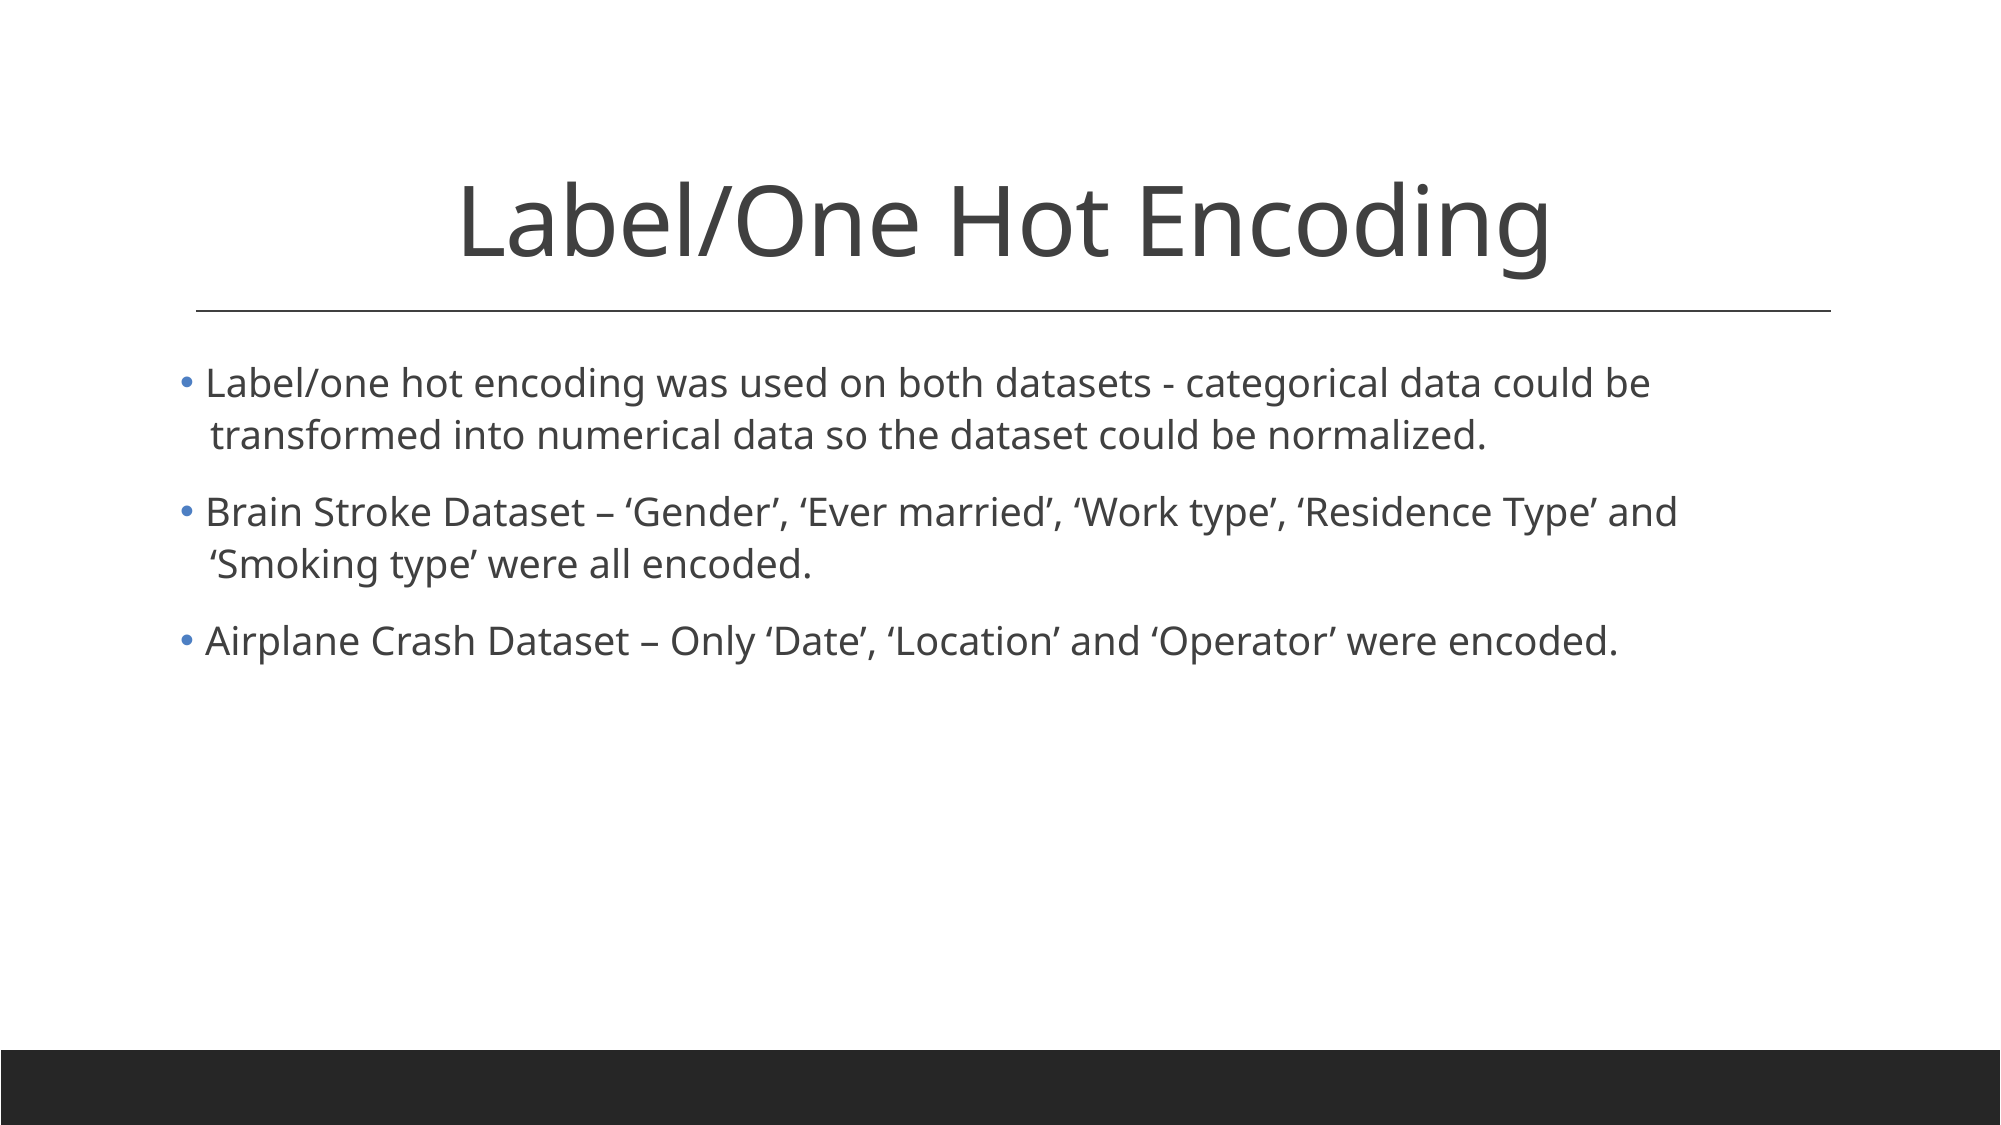

# Label/One Hot Encoding
 Label/one hot encoding was used on both datasets - categorical data could be transformed into numerical data so the dataset could be normalized.
 Brain Stroke Dataset – ‘Gender’, ‘Ever married’, ‘Work type’, ‘Residence Type’ and ‘Smoking type’ were all encoded.
 Airplane Crash Dataset – Only ‘Date’, ‘Location’ and ‘Operator’ were encoded.